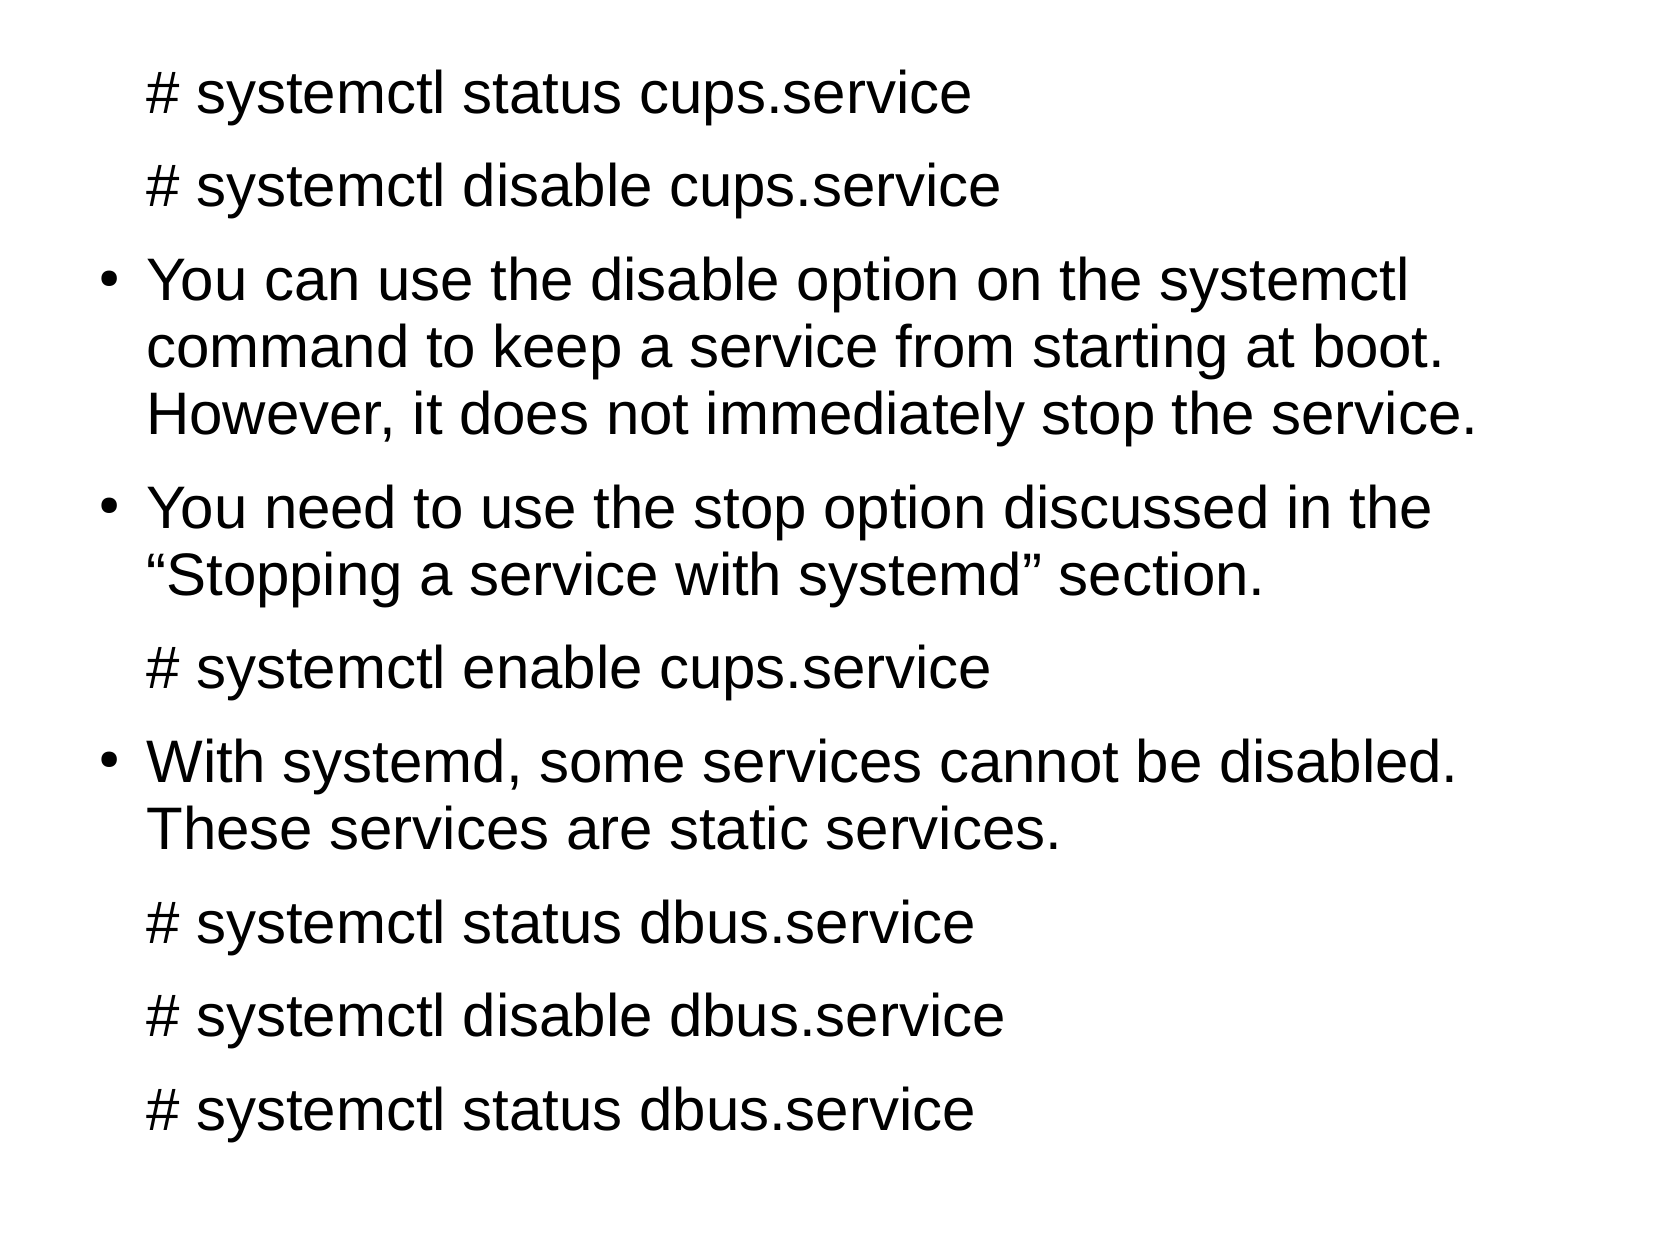

# # systemctl status cups.service
# systemctl disable cups.service
You can use the disable option on the systemctl command to keep a service from starting at boot. However, it does not immediately stop the service.
You need to use the stop option discussed in the “Stopping a service with systemd” section.
# systemctl enable cups.service
With systemd, some services cannot be disabled. These services are static services.
# systemctl status dbus.service
# systemctl disable dbus.service
# systemctl status dbus.service